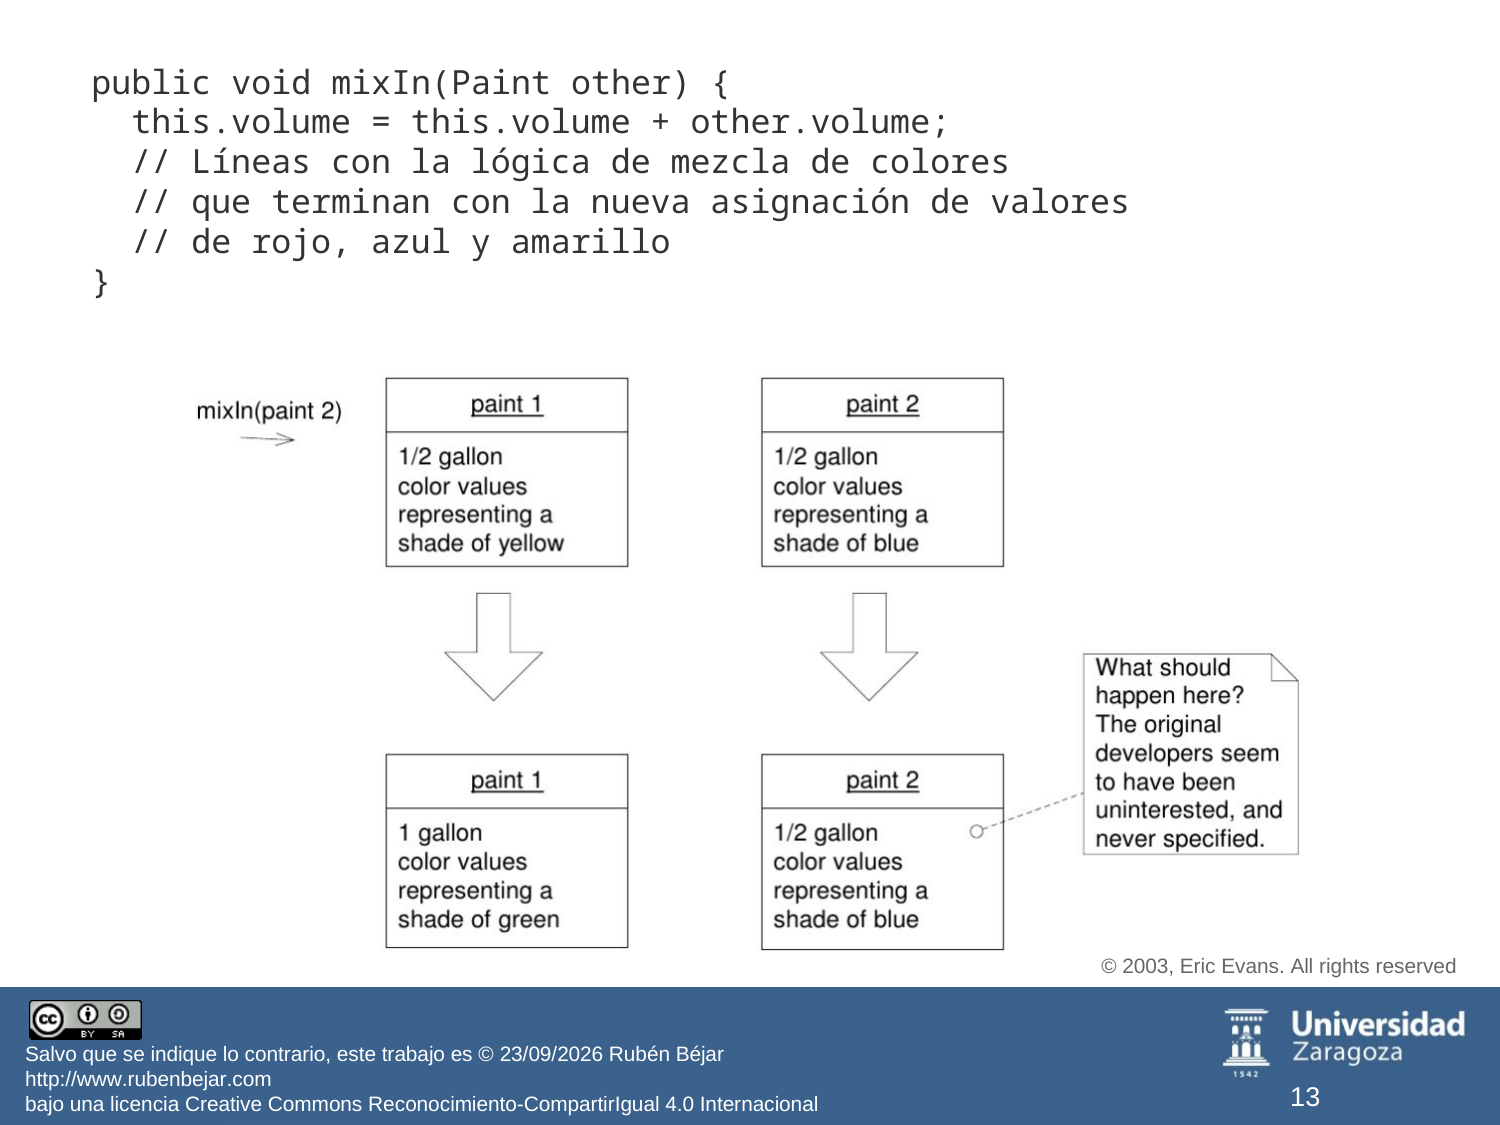

# public void mixIn(Paint other) {
 this.volume = this.volume + other.volume;
 // Líneas con la lógica de mezcla de colores
 // que terminan con la nueva asignación de valores
 // de rojo, azul y amarillo
}
© 2003, Eric Evans. All rights reserved